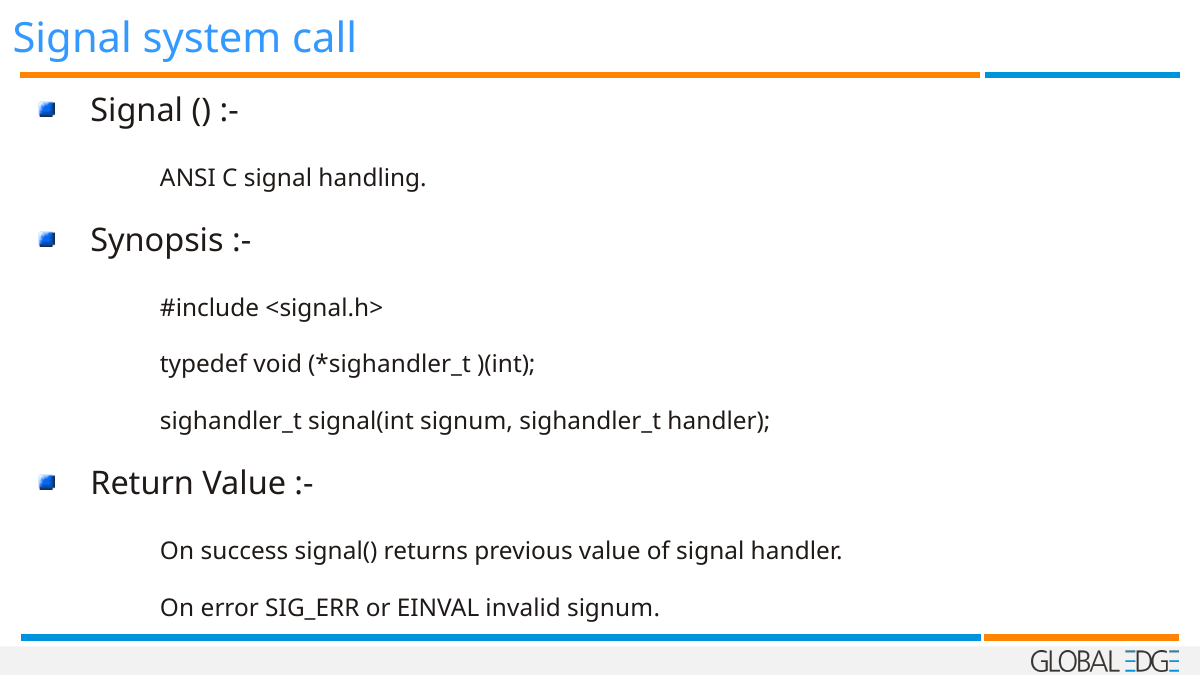

# Signal system call
Signal () :-
ANSI C signal handling.
Synopsis :-
#include <signal.h>
typedef void (*sighandler_t )(int);
sighandler_t signal(int signum, sighandler_t handler);
Return Value :-
On success signal() returns previous value of signal handler.
On error SIG_ERR or EINVAL invalid signum.